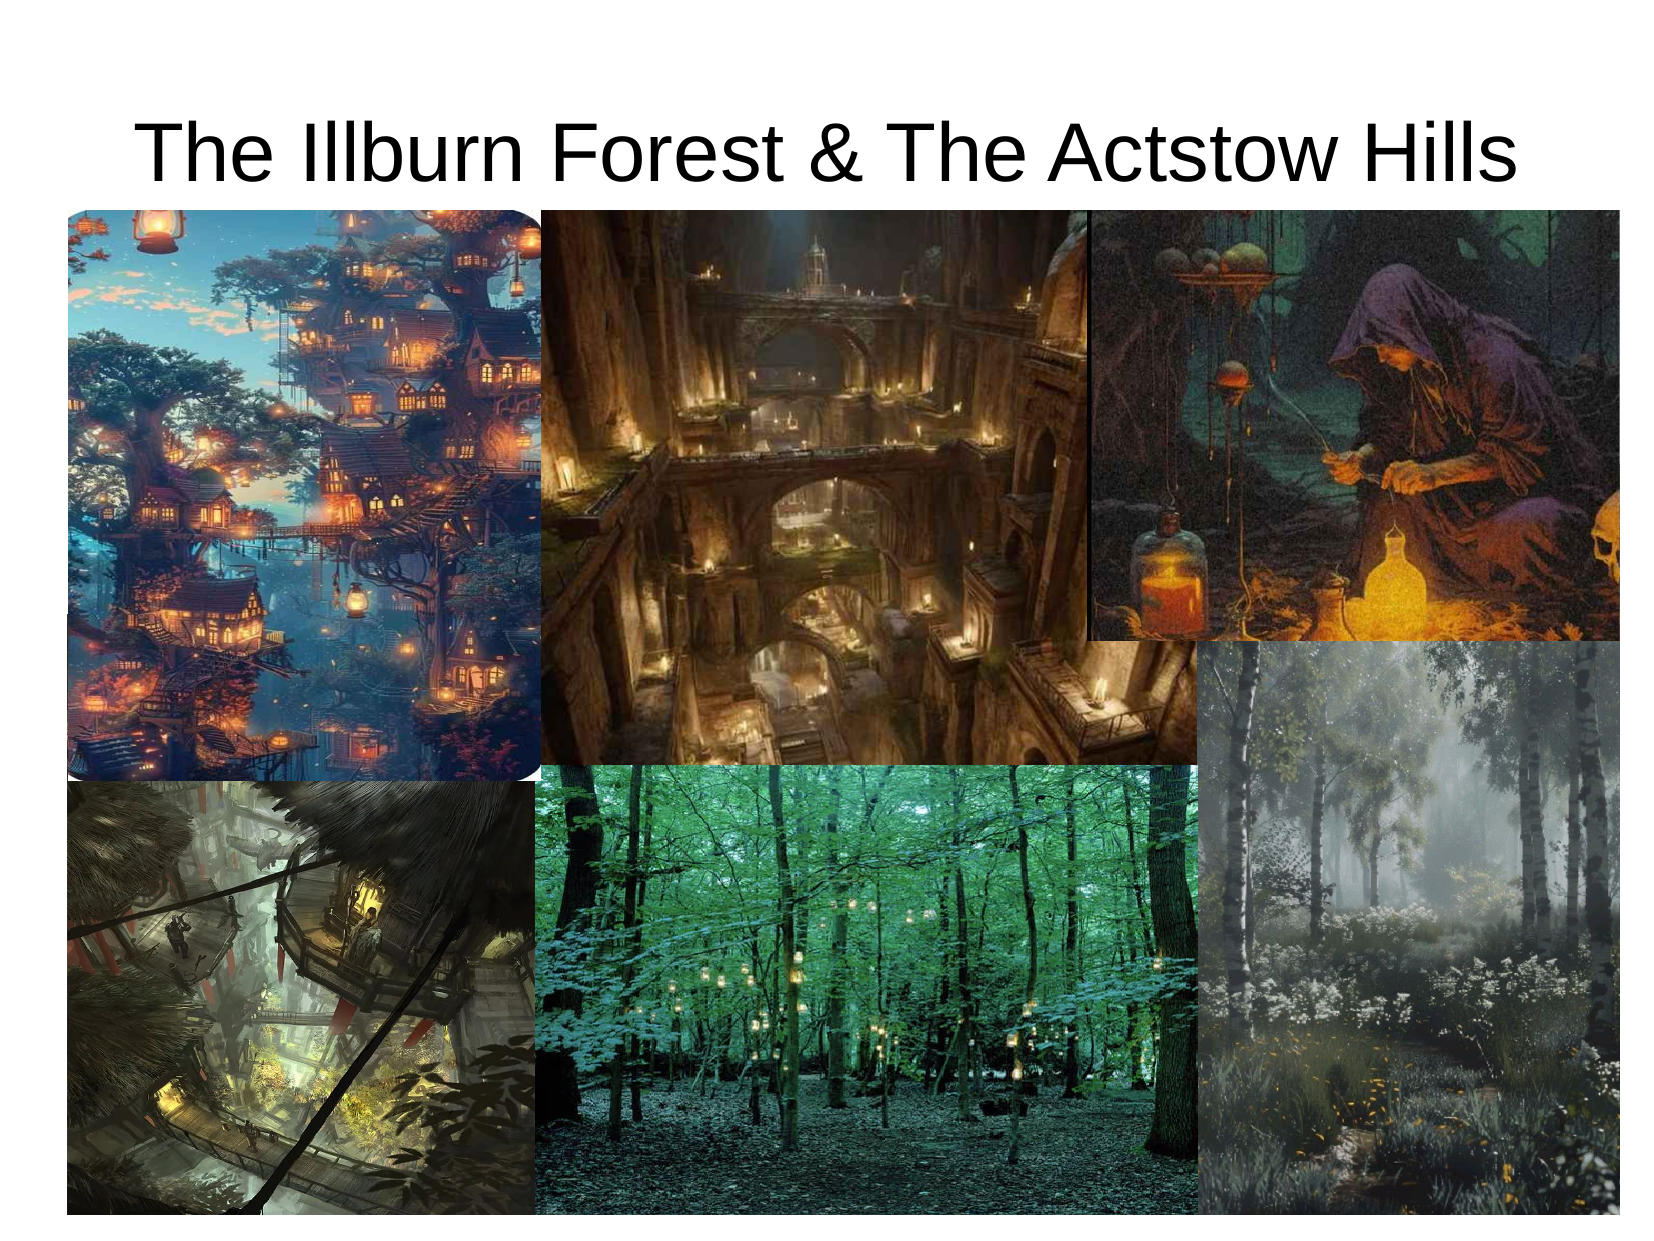

# The Illburn Forest & The Actstow Hills